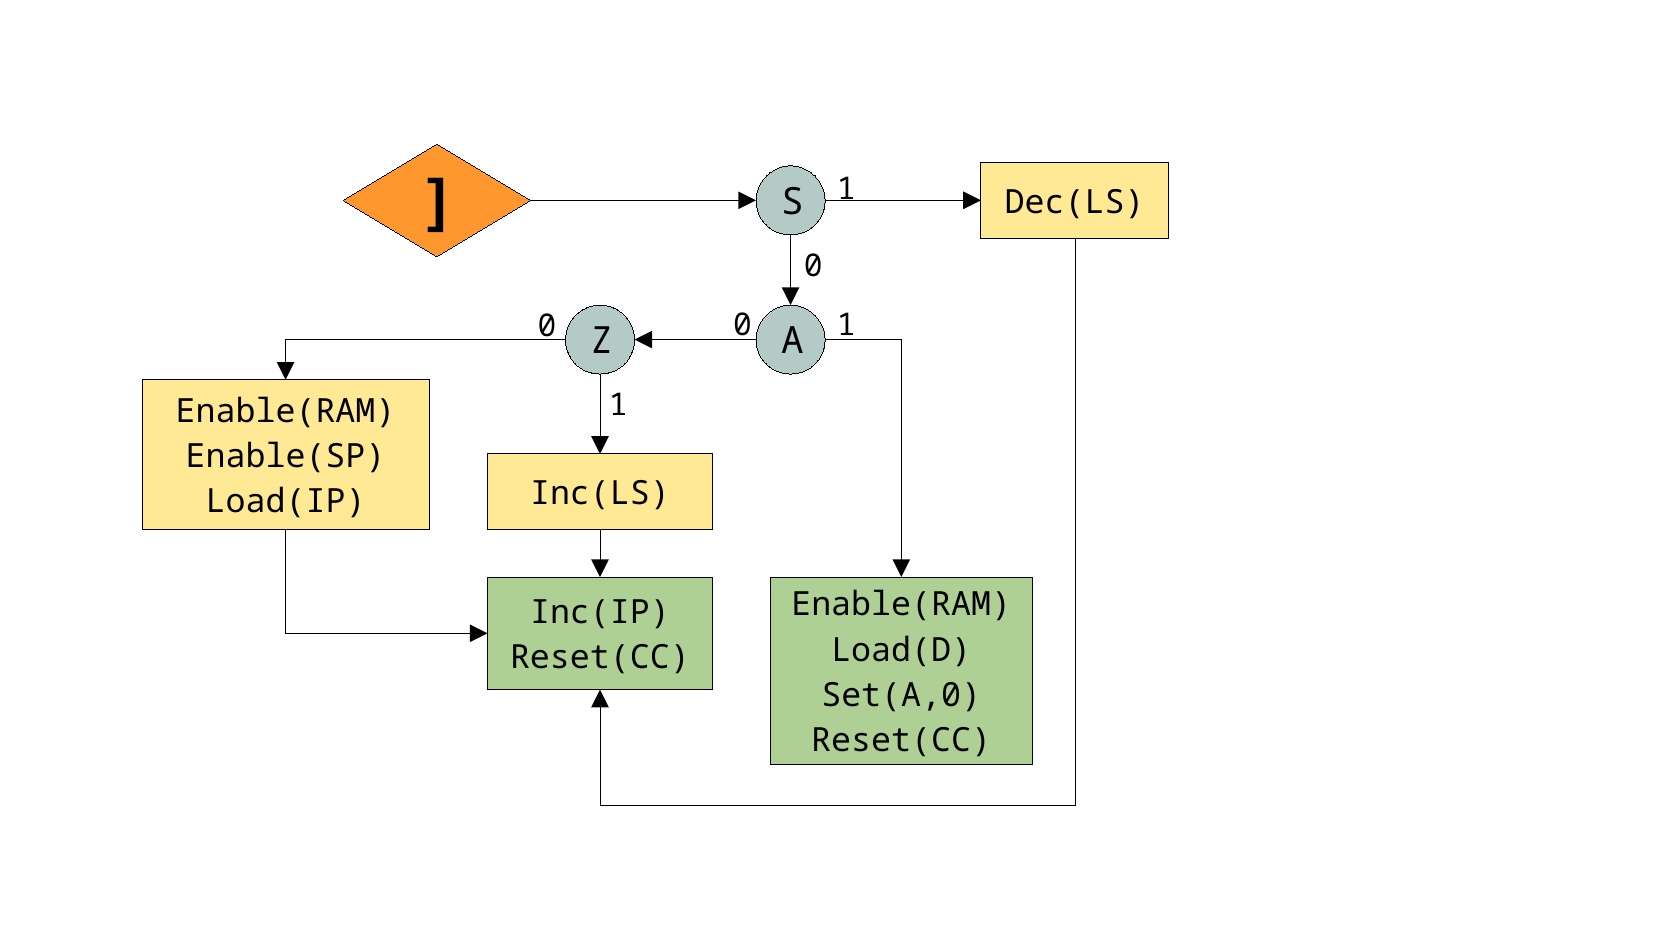

]
1
Dec(LS)
S
0
0
1
0
Z
A
1
Enable(RAM)
Enable(SP)
Load(IP)
Inc(LS)
Inc(IP)
Reset(CC)
Enable(RAM)
Load(D)
Set(A,0)
Reset(CC)